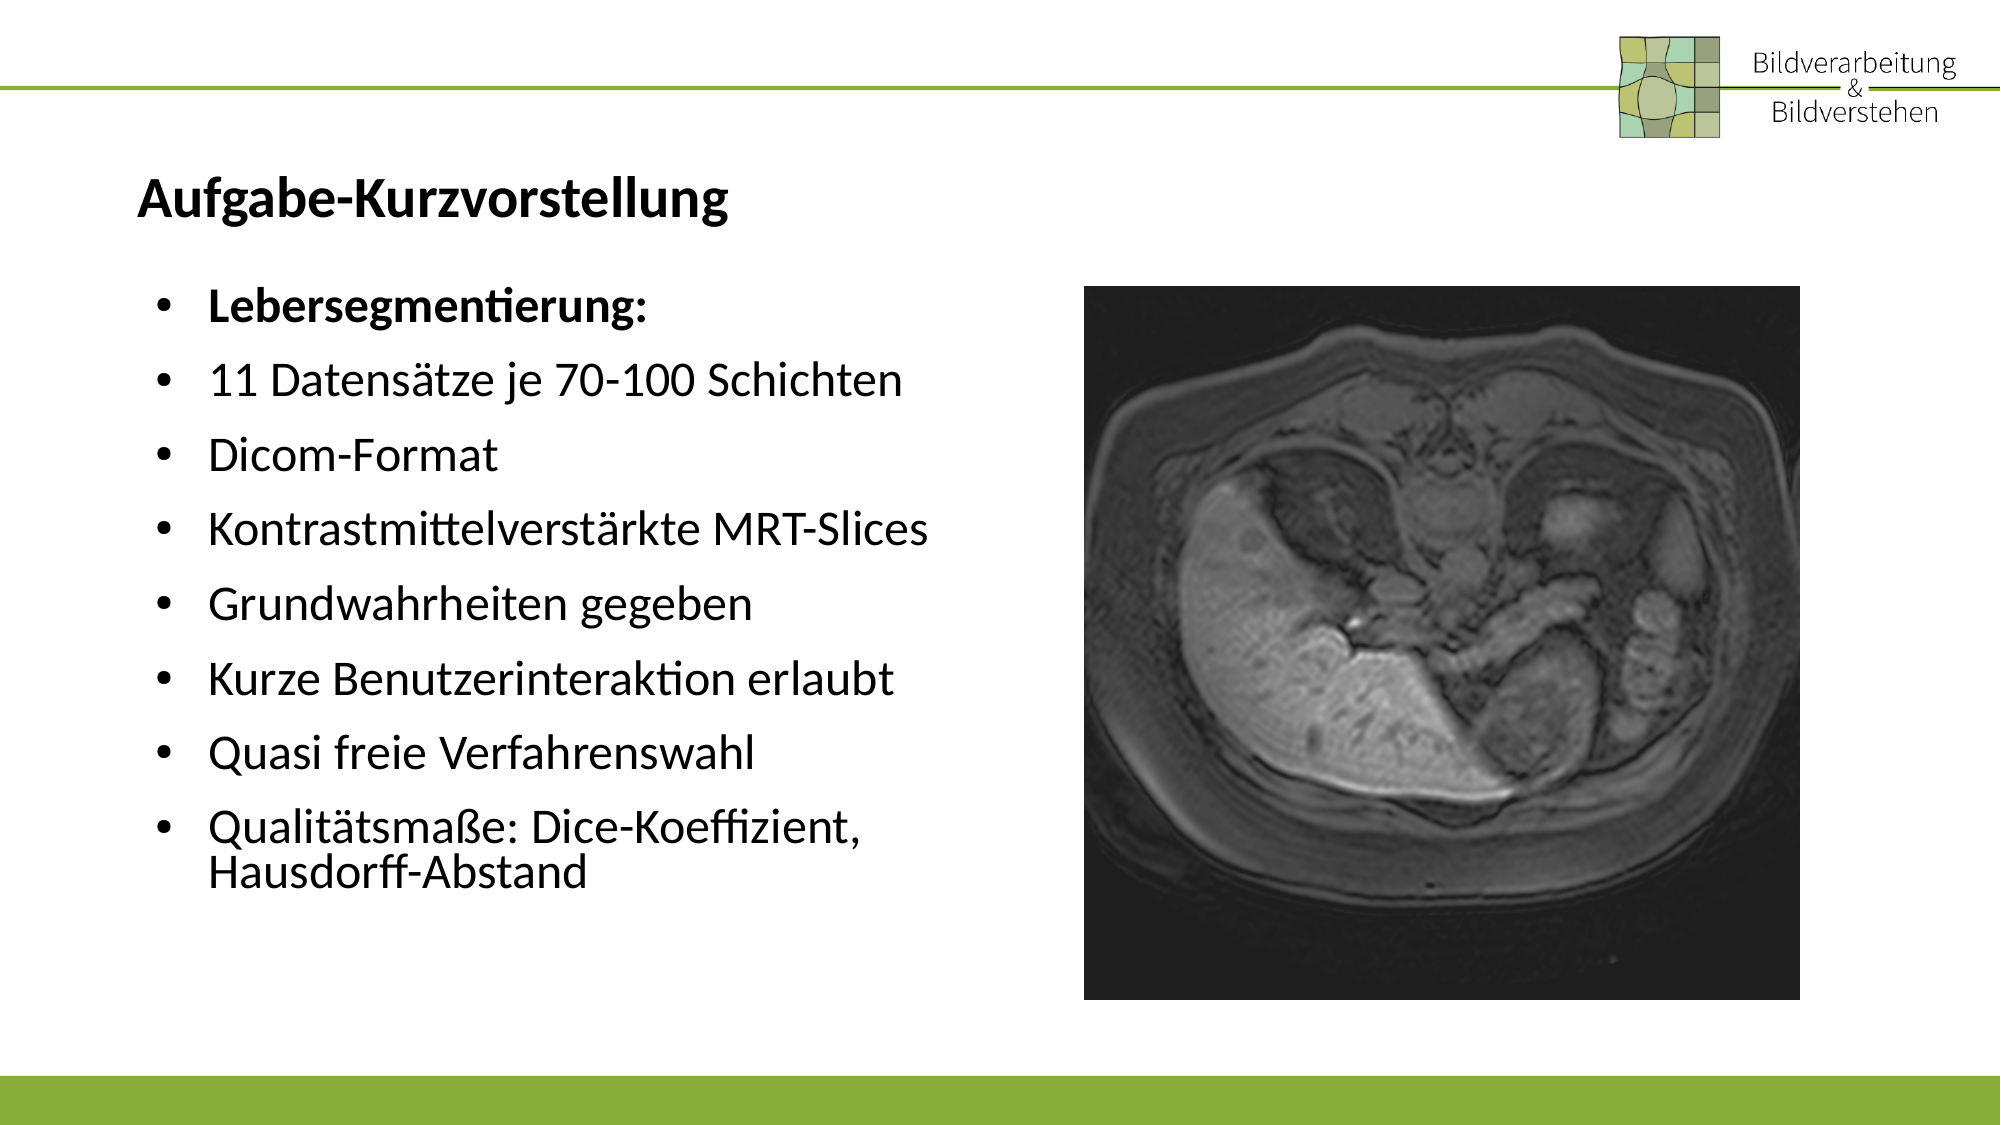

# Aufgabe-Kurzvorstellung
Lebersegmentierung:
11 Datensätze je 70-100 Schichten
Dicom-Format
Kontrastmittelverstärkte MRT-Slices
Grundwahrheiten gegeben
Kurze Benutzerinteraktion erlaubt
Quasi freie Verfahrenswahl
Qualitätsmaße: Dice-Koeffizient, Hausdorff-Abstand